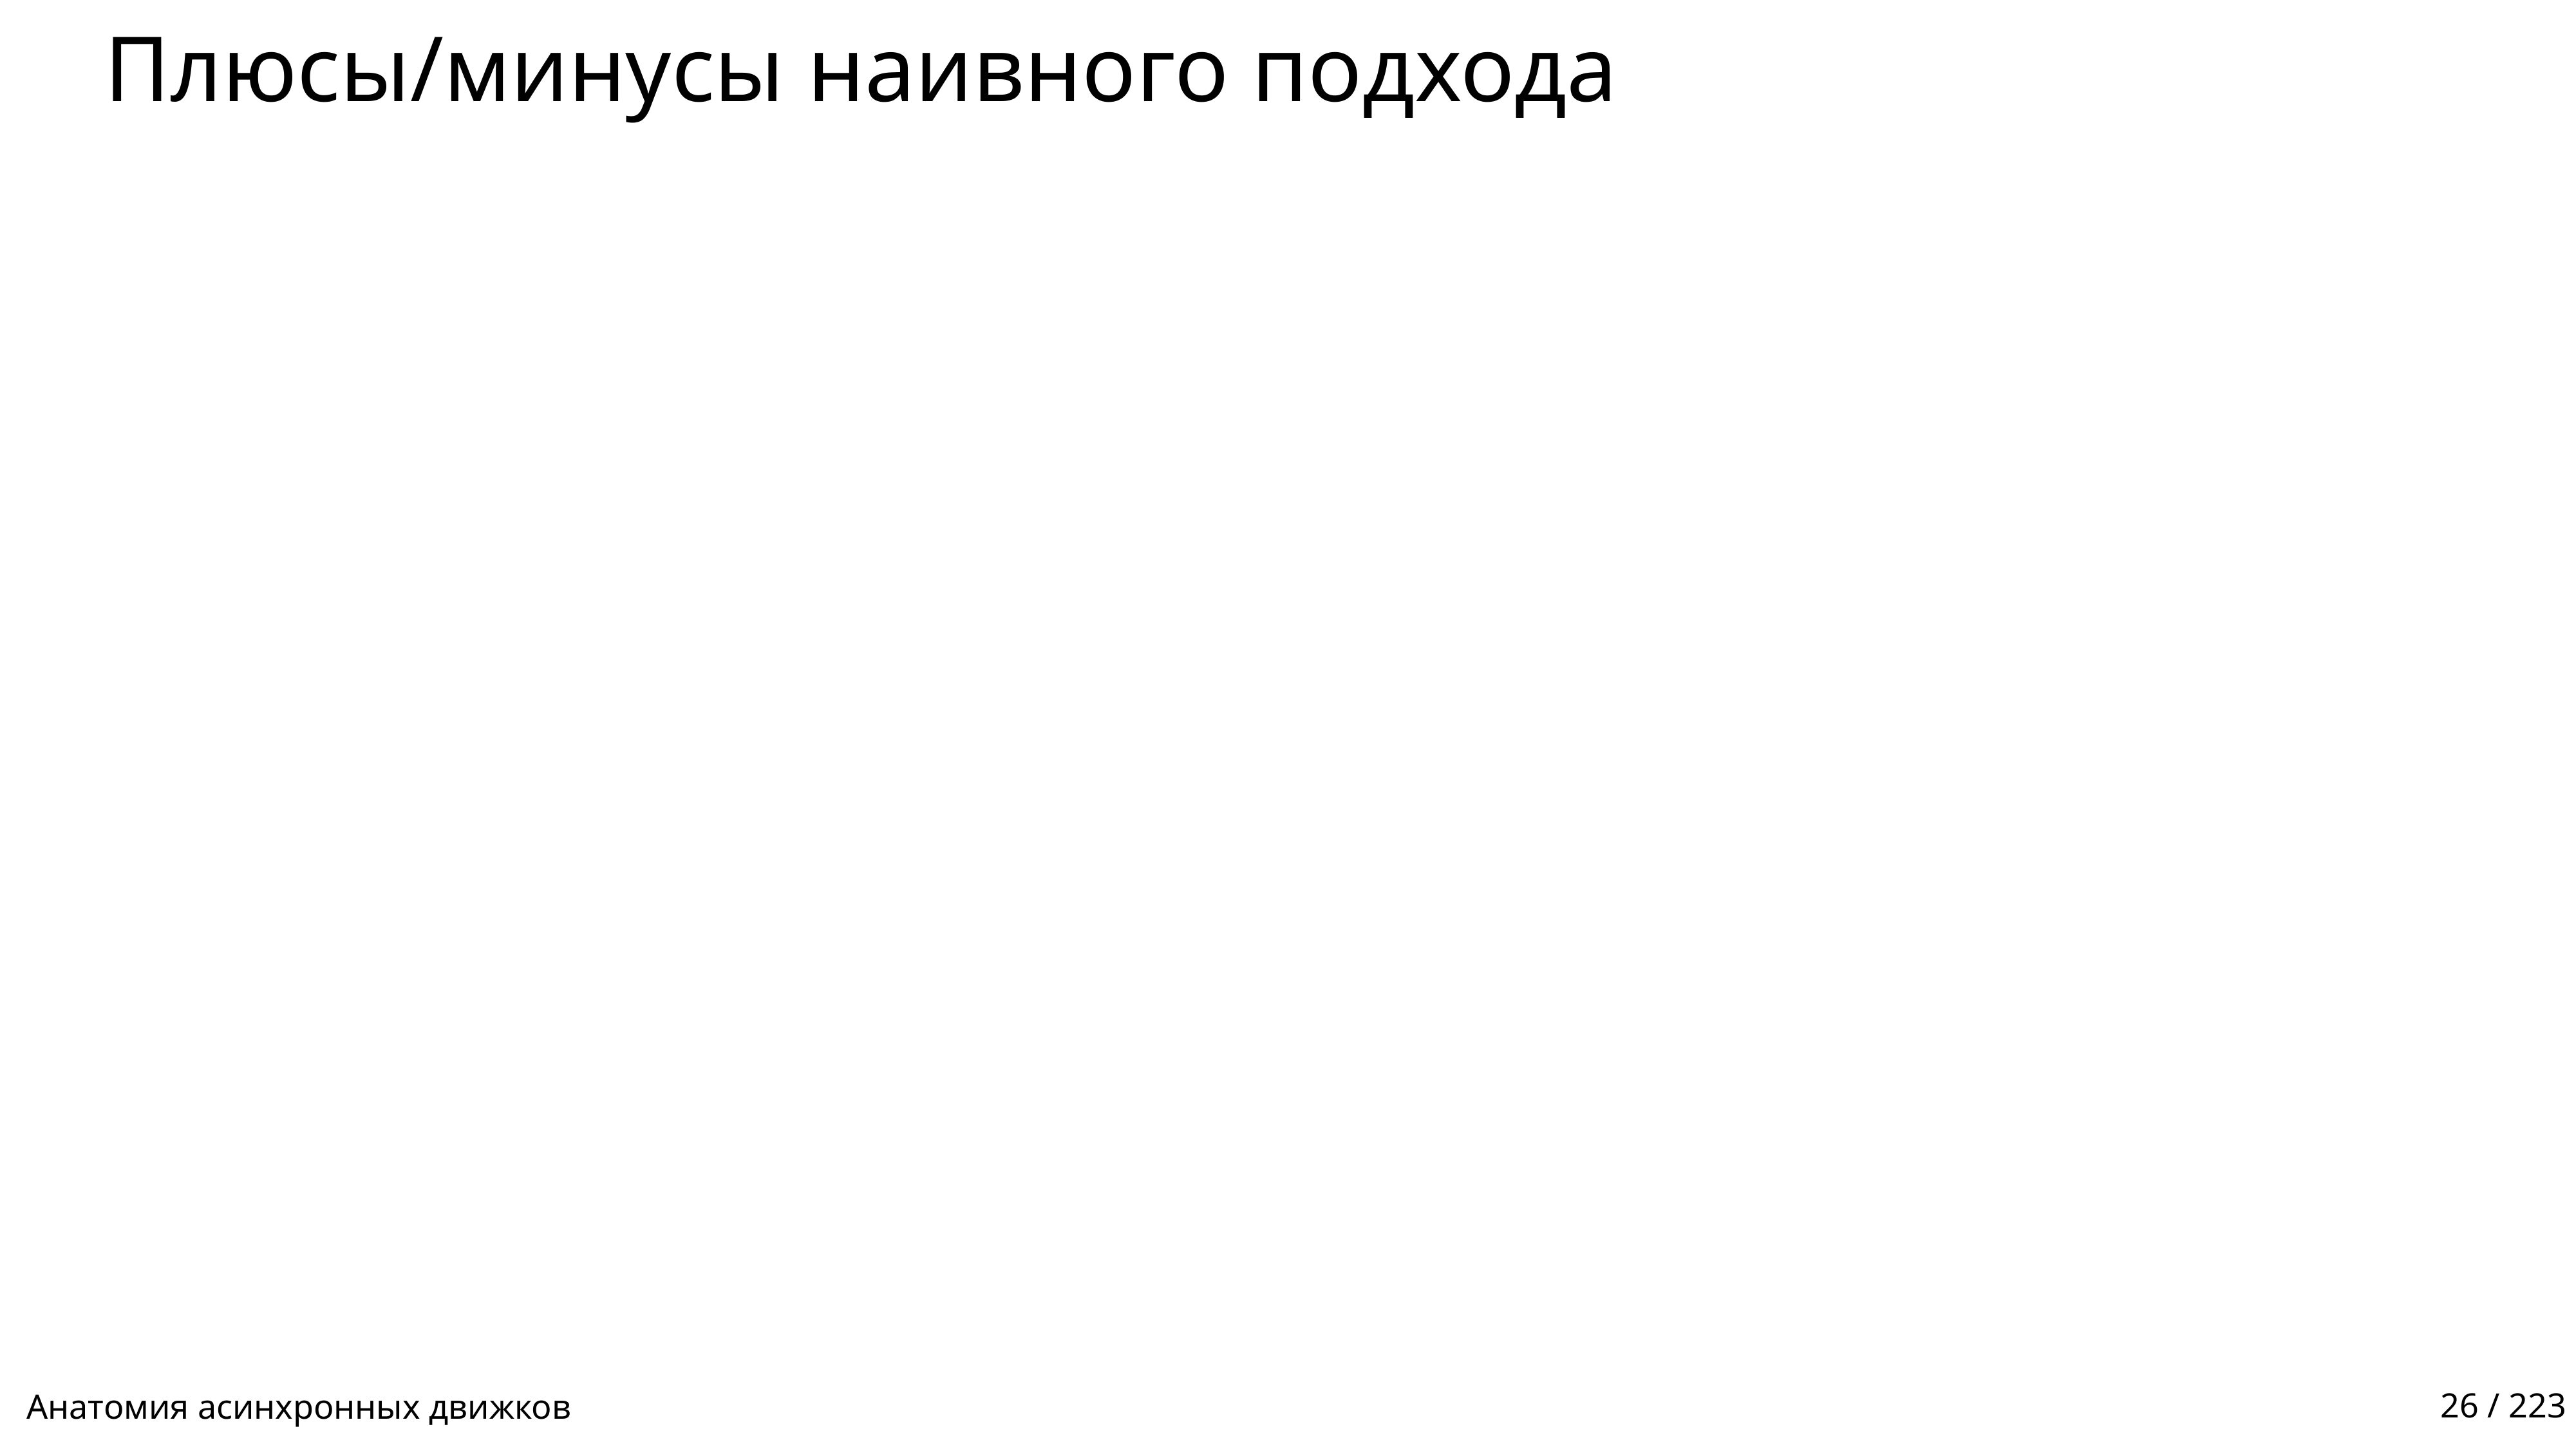

Плюсы/минусы наивного подхода
#
Анатомия асинхронных движков